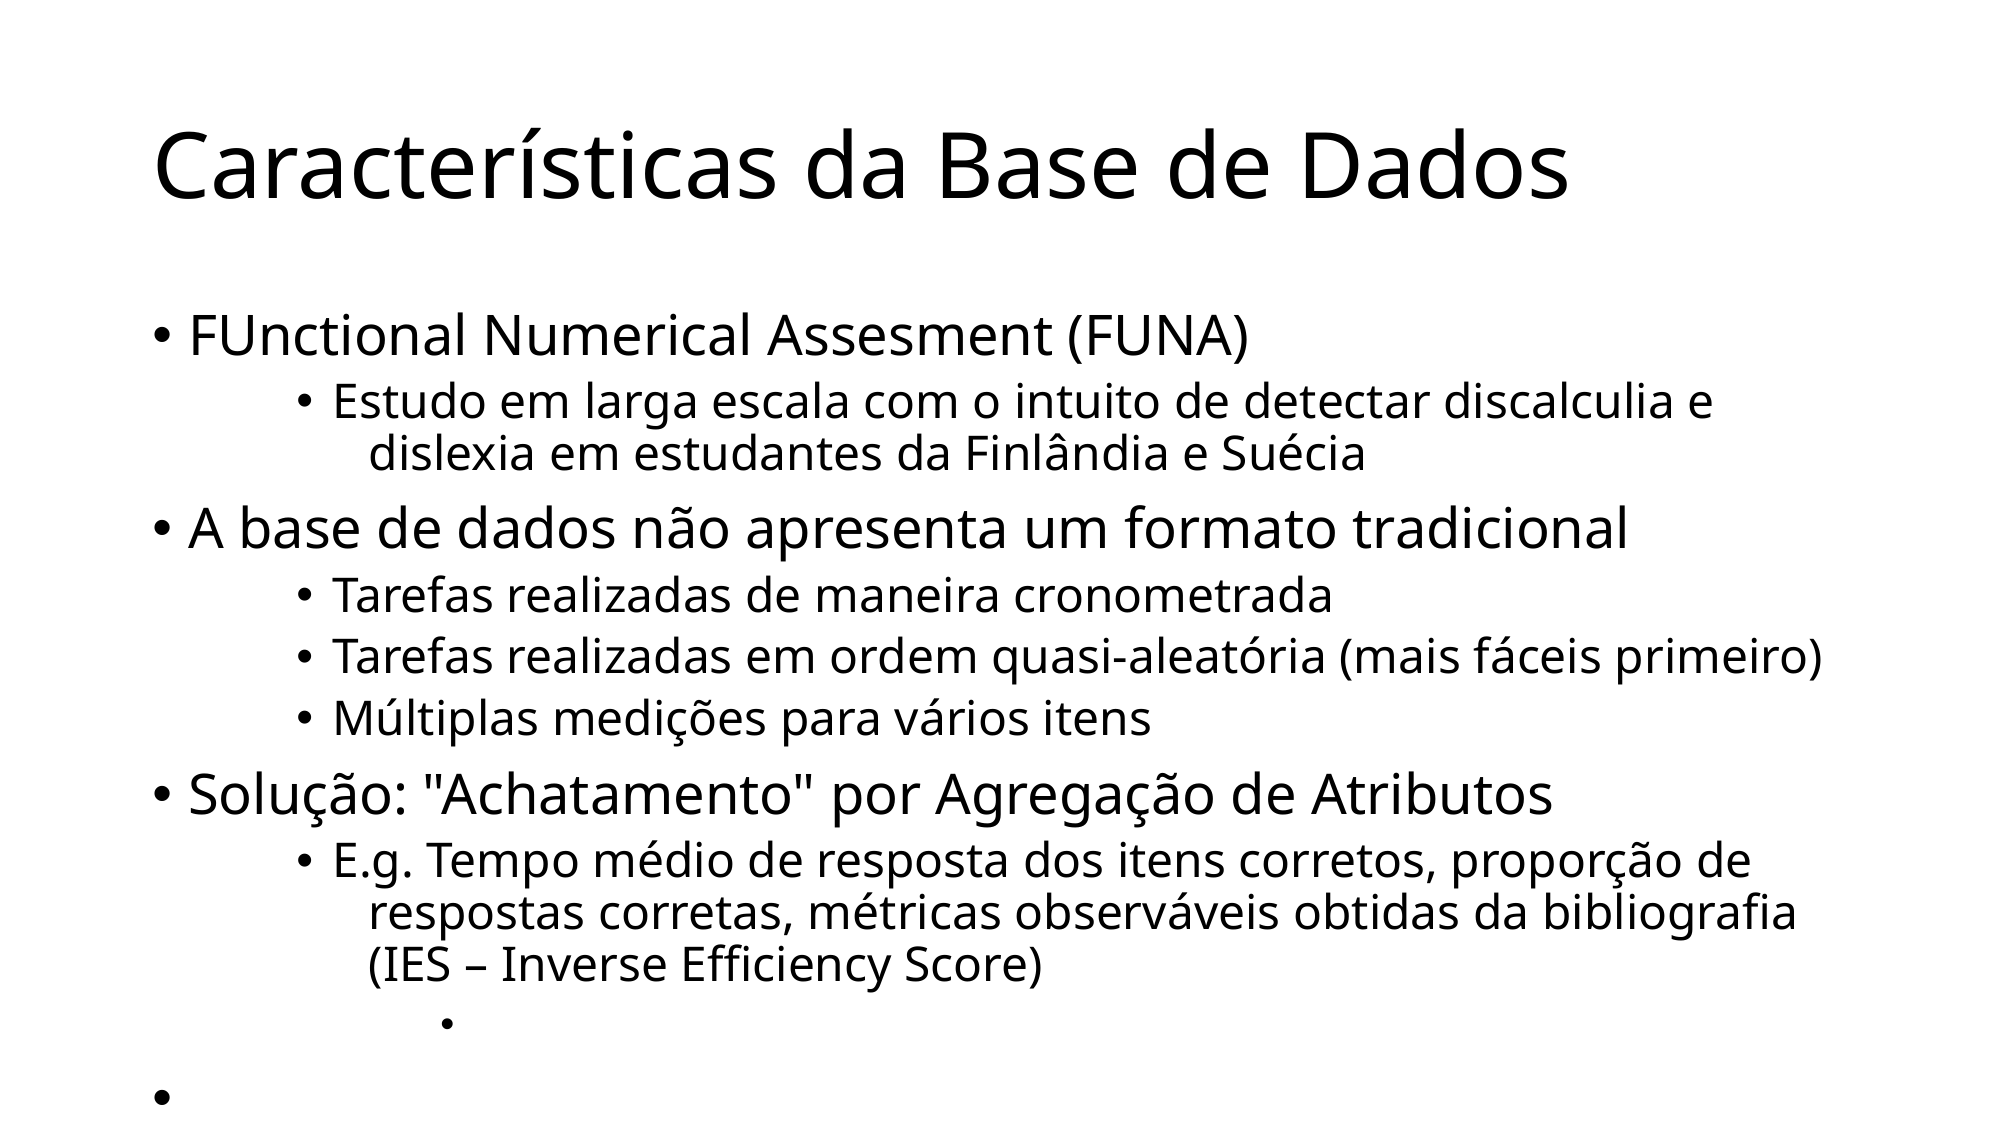

# Características da Base de Dados
FUnctional Numerical Assesment (FUNA)
Estudo em larga escala com o intuito de detectar discalculia e dislexia em estudantes da Finlândia e Suécia
A base de dados não apresenta um formato tradicional
Tarefas realizadas de maneira cronometrada
Tarefas realizadas em ordem quasi-aleatória (mais fáceis primeiro)
Múltiplas medições para vários itens
Solução: "Achatamento" por Agregação de Atributos
E.g. Tempo médio de resposta dos itens corretos, proporção de respostas corretas, métricas observáveis obtidas da bibliografia (IES – Inverse Efficiency Score)